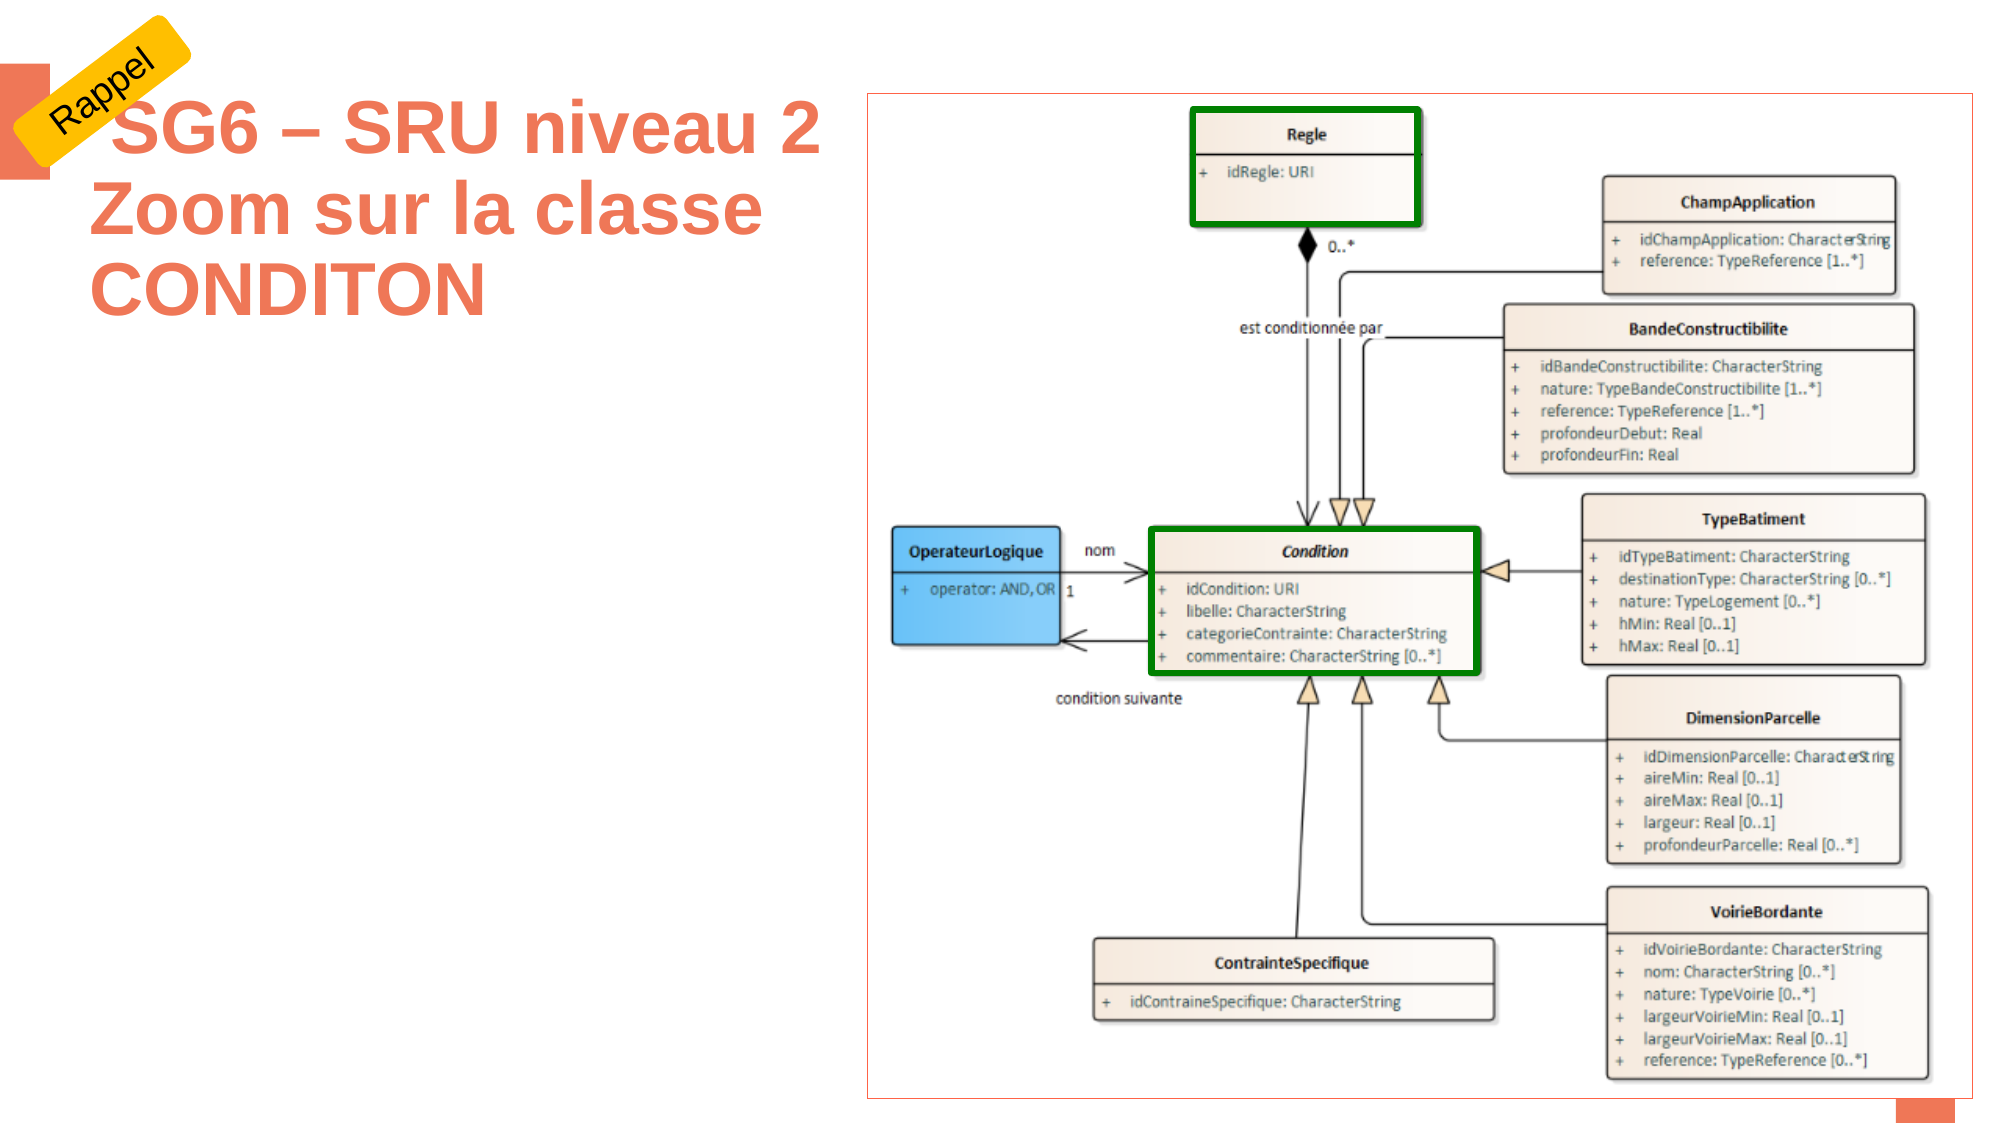

Rappel
# SG6 – SRU niveau 2 Zoom sur la classe CONDITON
30
GT CNIG DDU n°2024-4 du 20 mars 2025